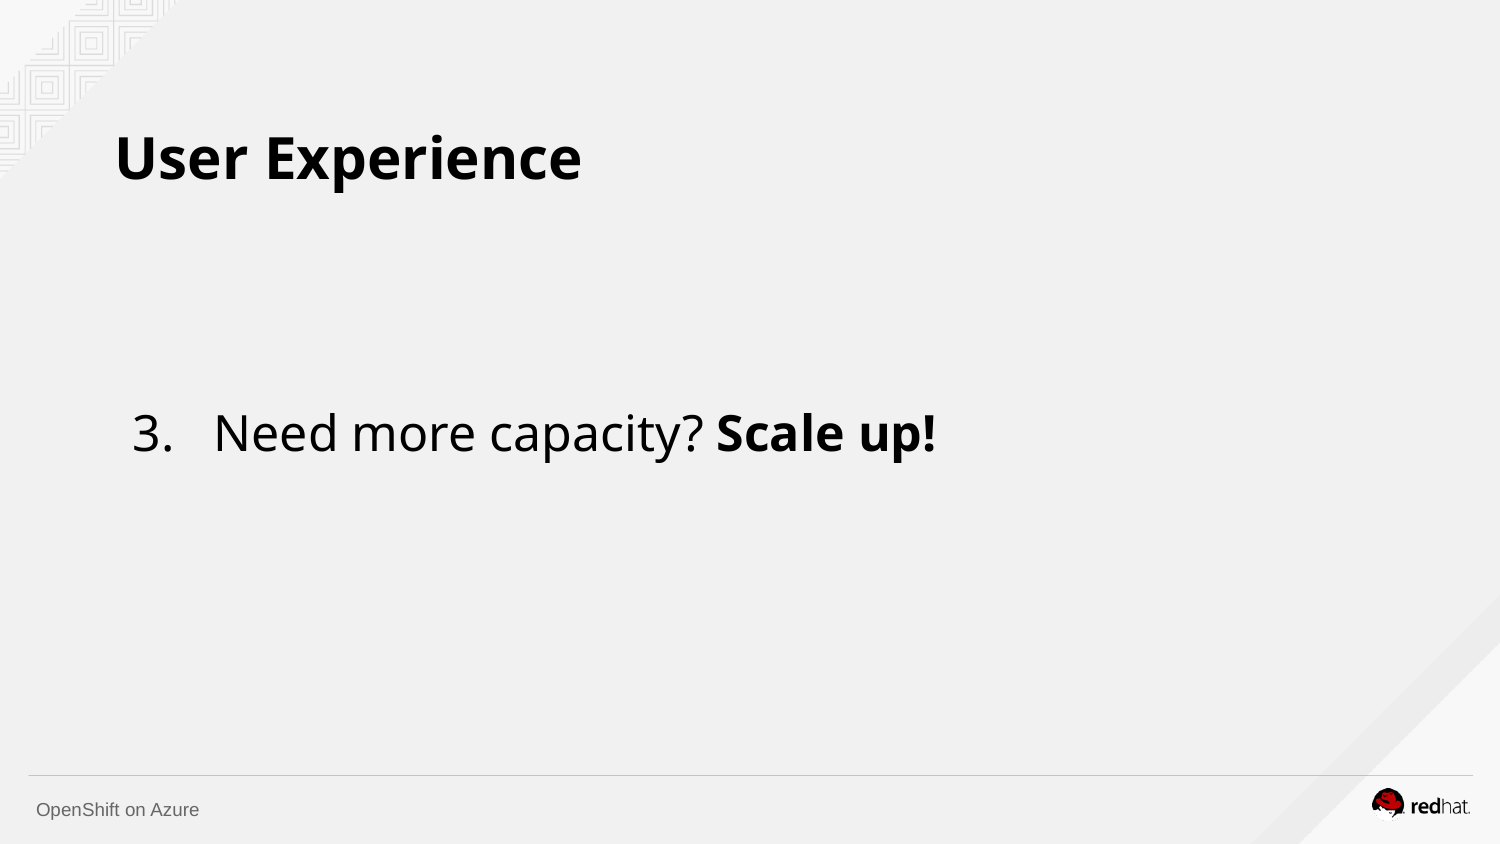

User Experience
3. Need more capacity? Scale up!